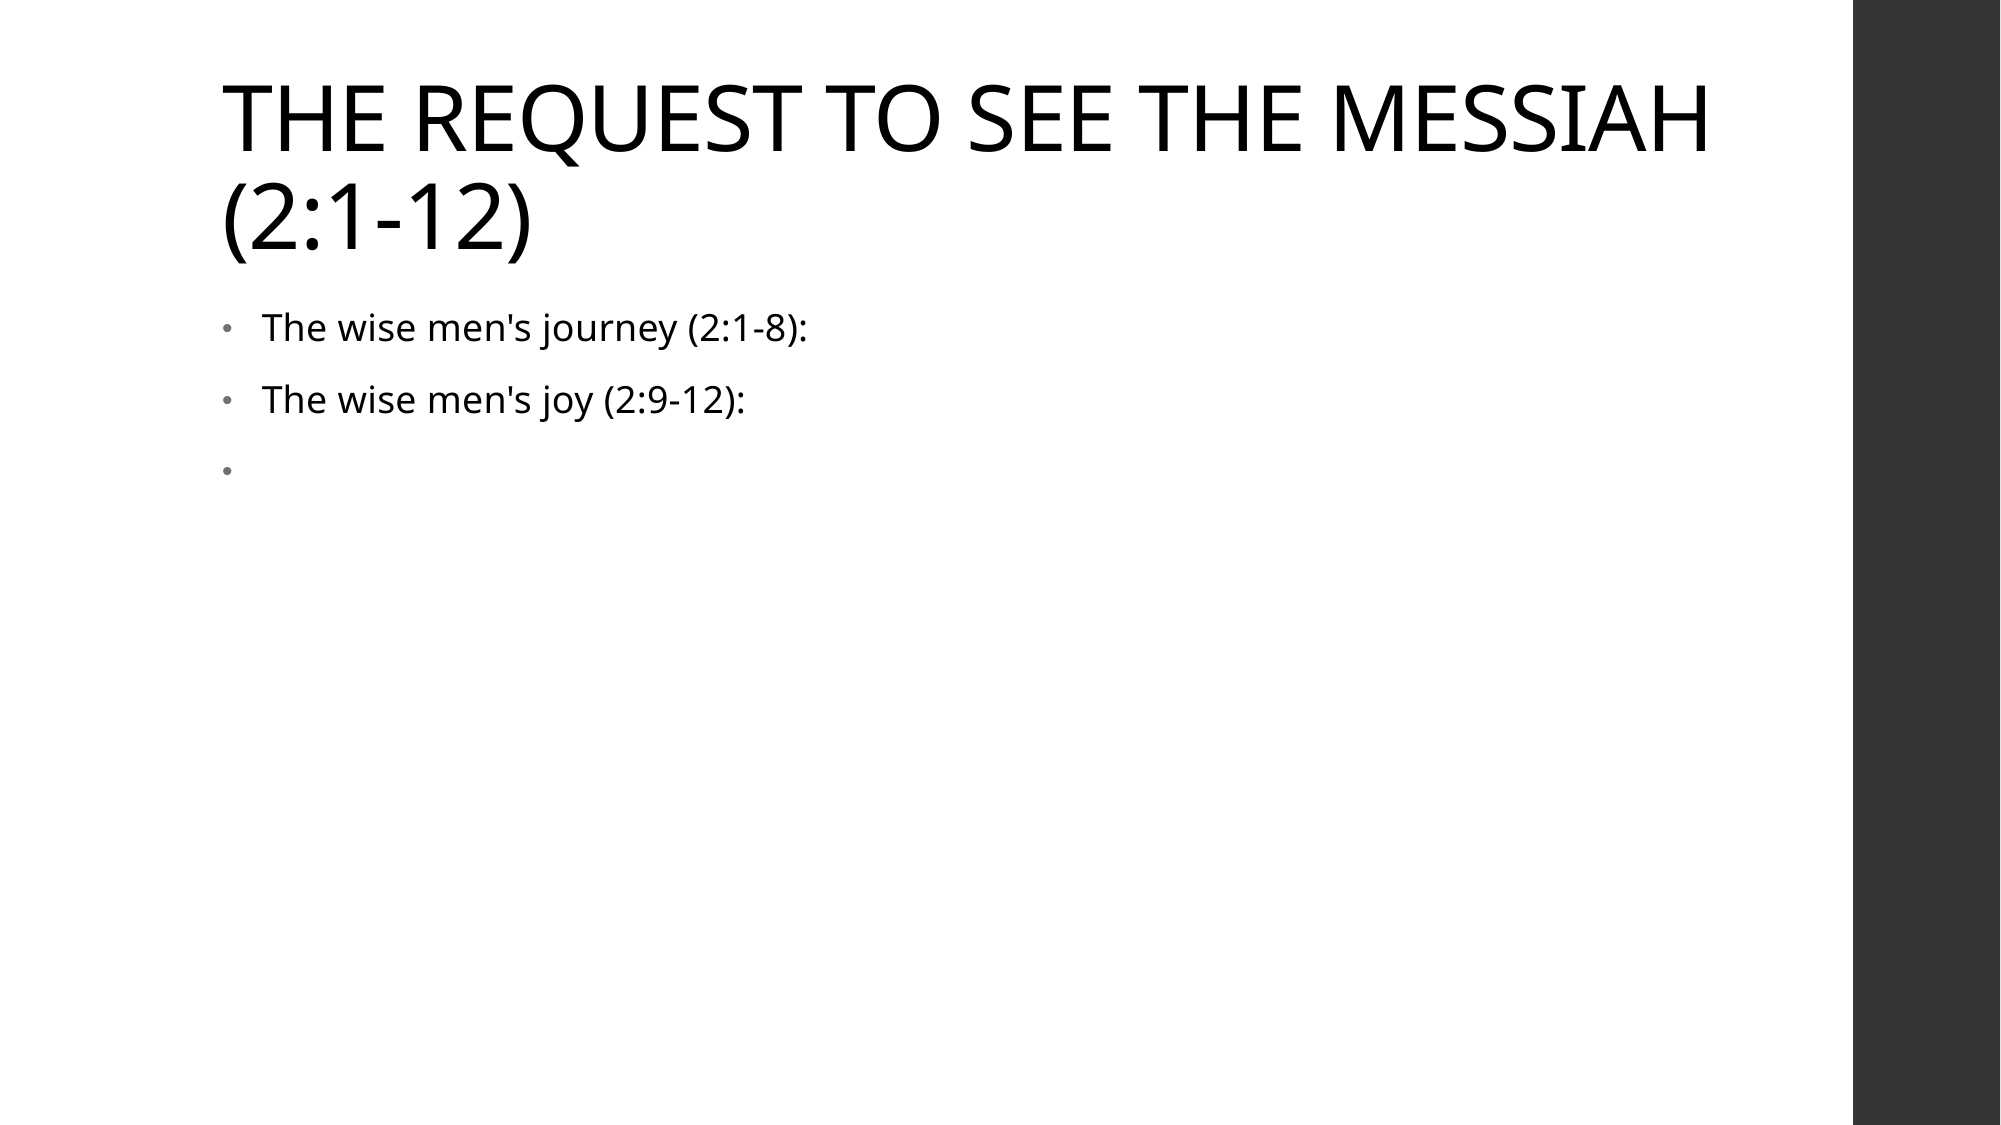

# THE REQUEST TO SEE THE MESSIAH (2:1-12)
 The wise men's journey (2:1-8):
 The wise men's joy (2:9-12):